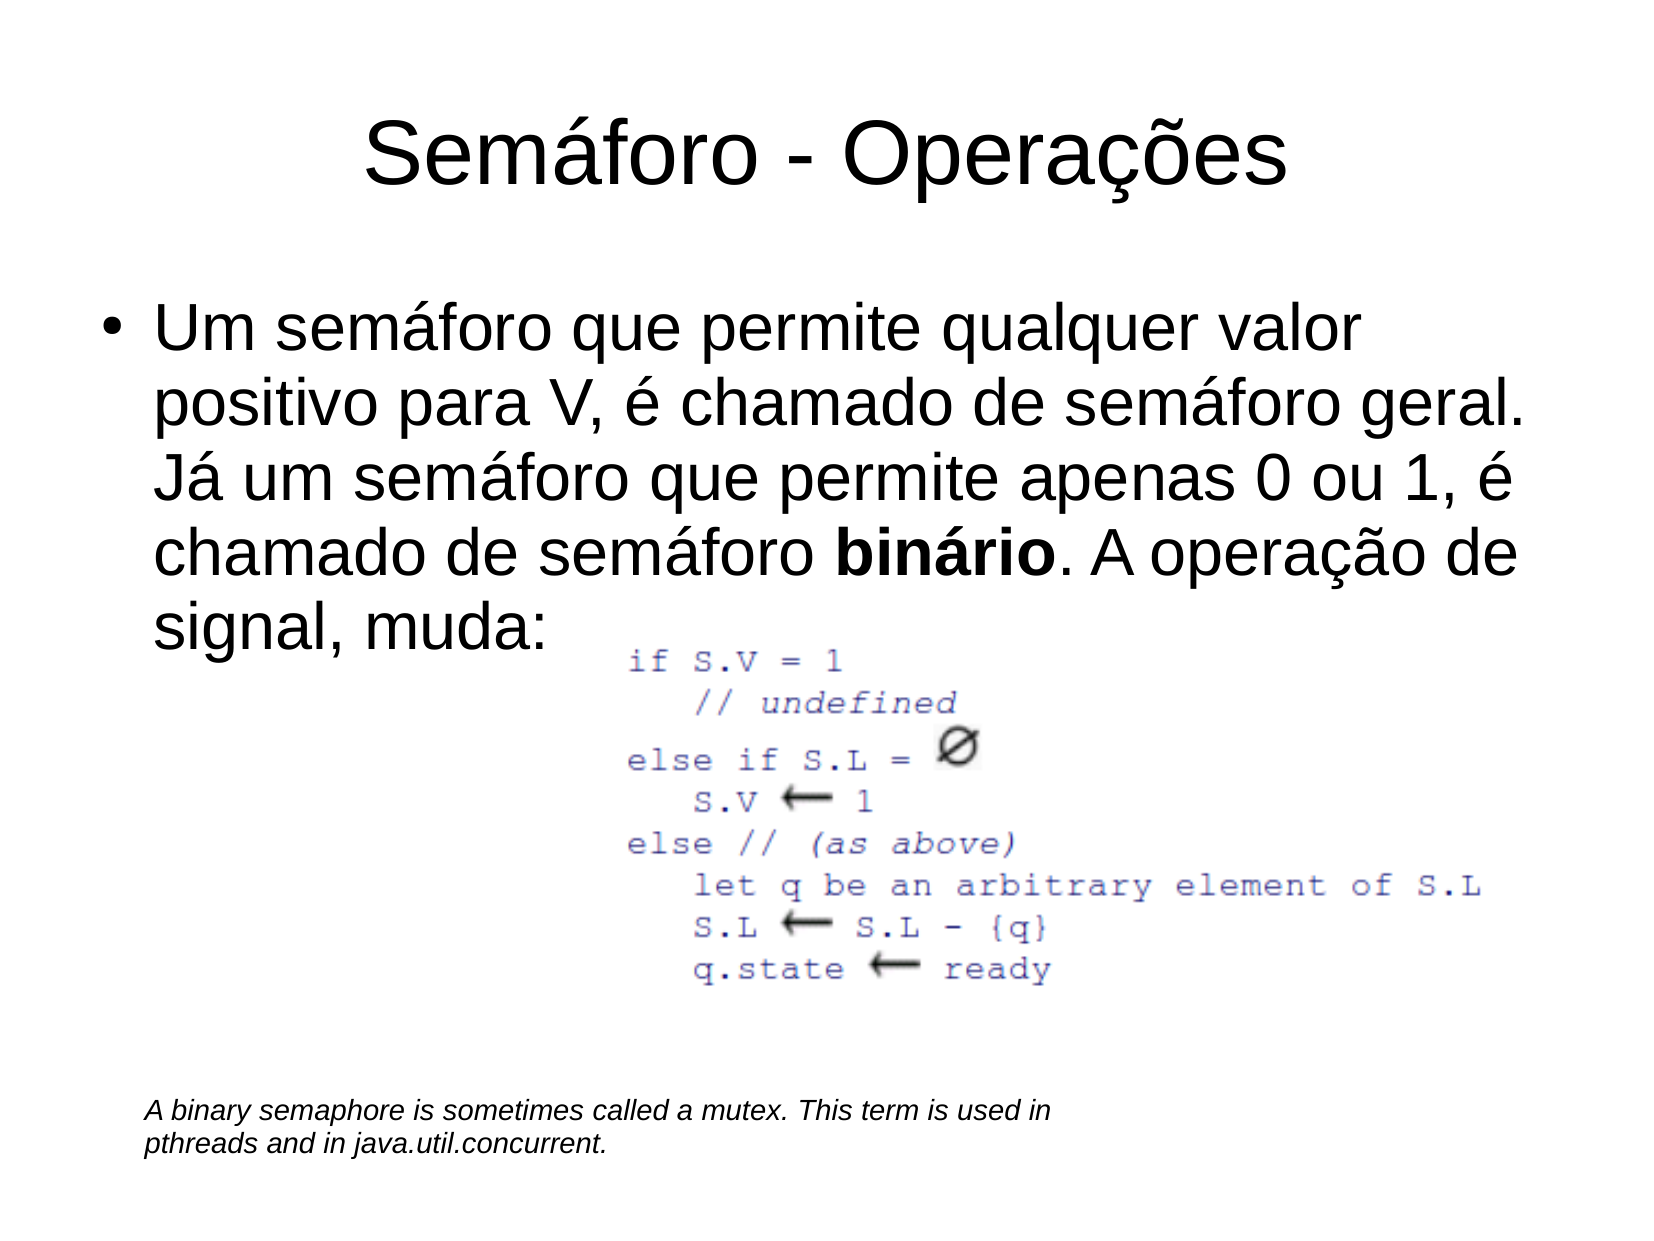

# Semáforo - Operações
Um semáforo que permite qualquer valor positivo para V, é chamado de semáforo geral. Já um semáforo que permite apenas 0 ou 1, é chamado de semáforo binário. A operação de signal, muda:
A binary semaphore is sometimes called a mutex. This term is used in pthreads and in java.util.concurrent.